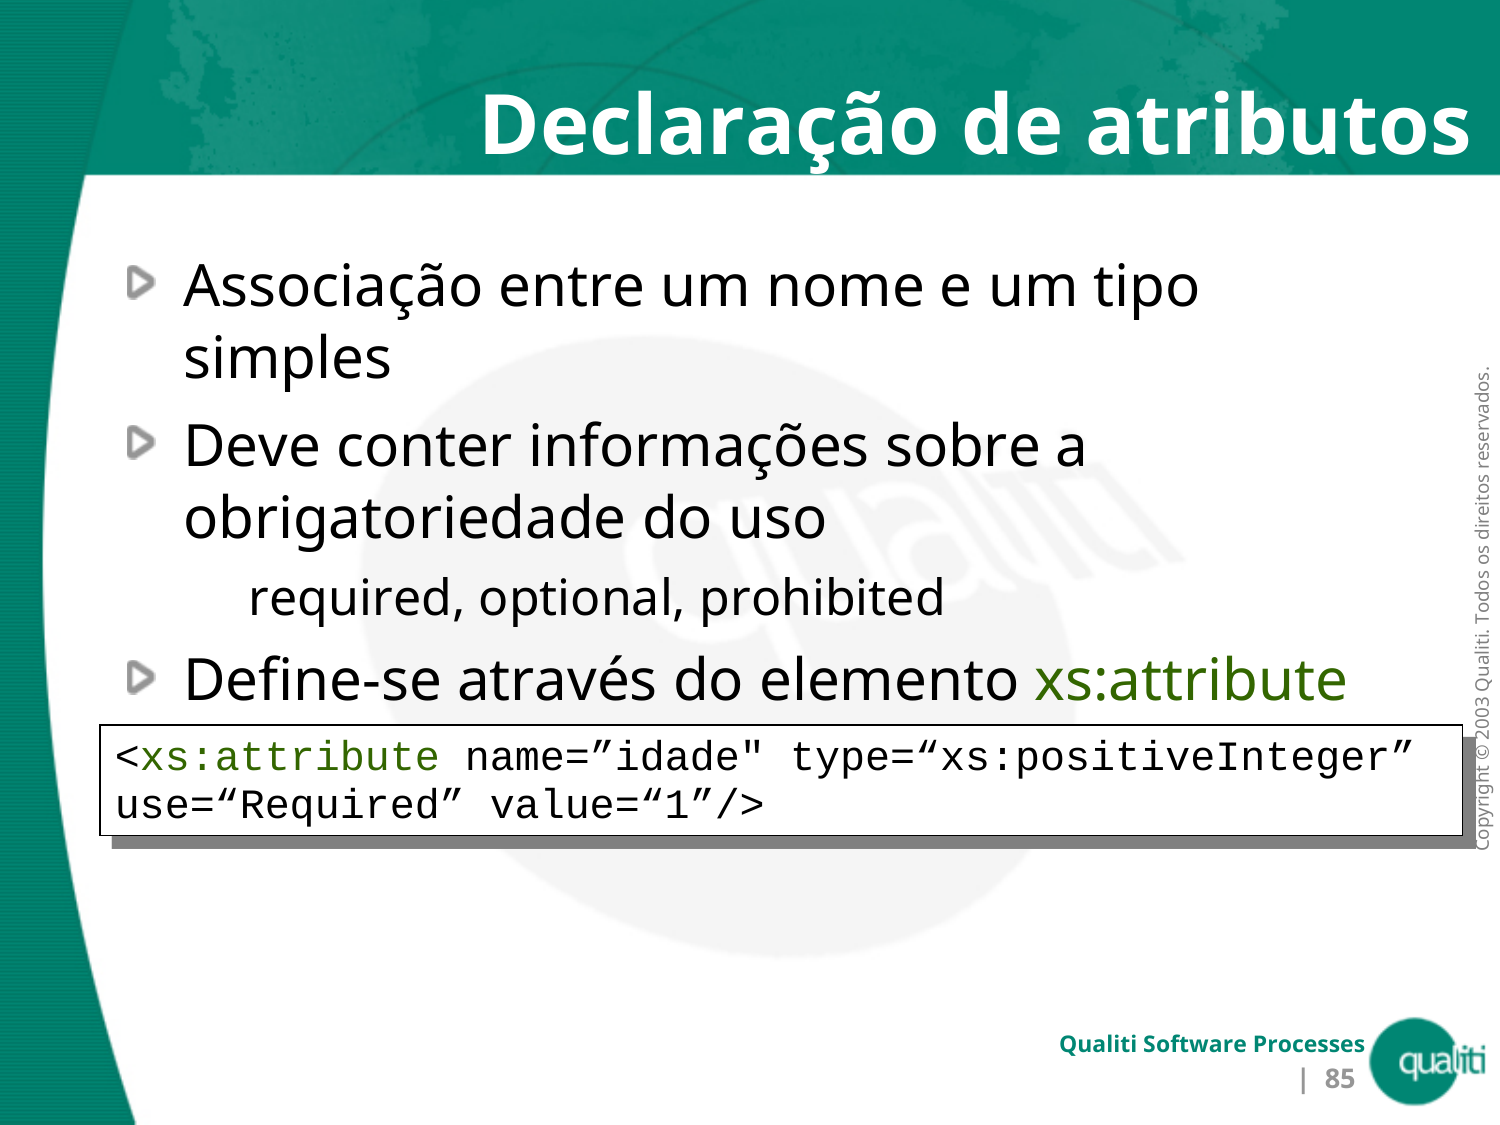

# Declaração de atributos
Associação entre um nome e um tipo simples
Deve conter informações sobre a obrigatoriedade do uso
required, optional, prohibited
Define-se através do elemento xs:attribute
<xs:attribute name=”idade" type=“xs:positiveInteger” use=“Required” value=“1”/>